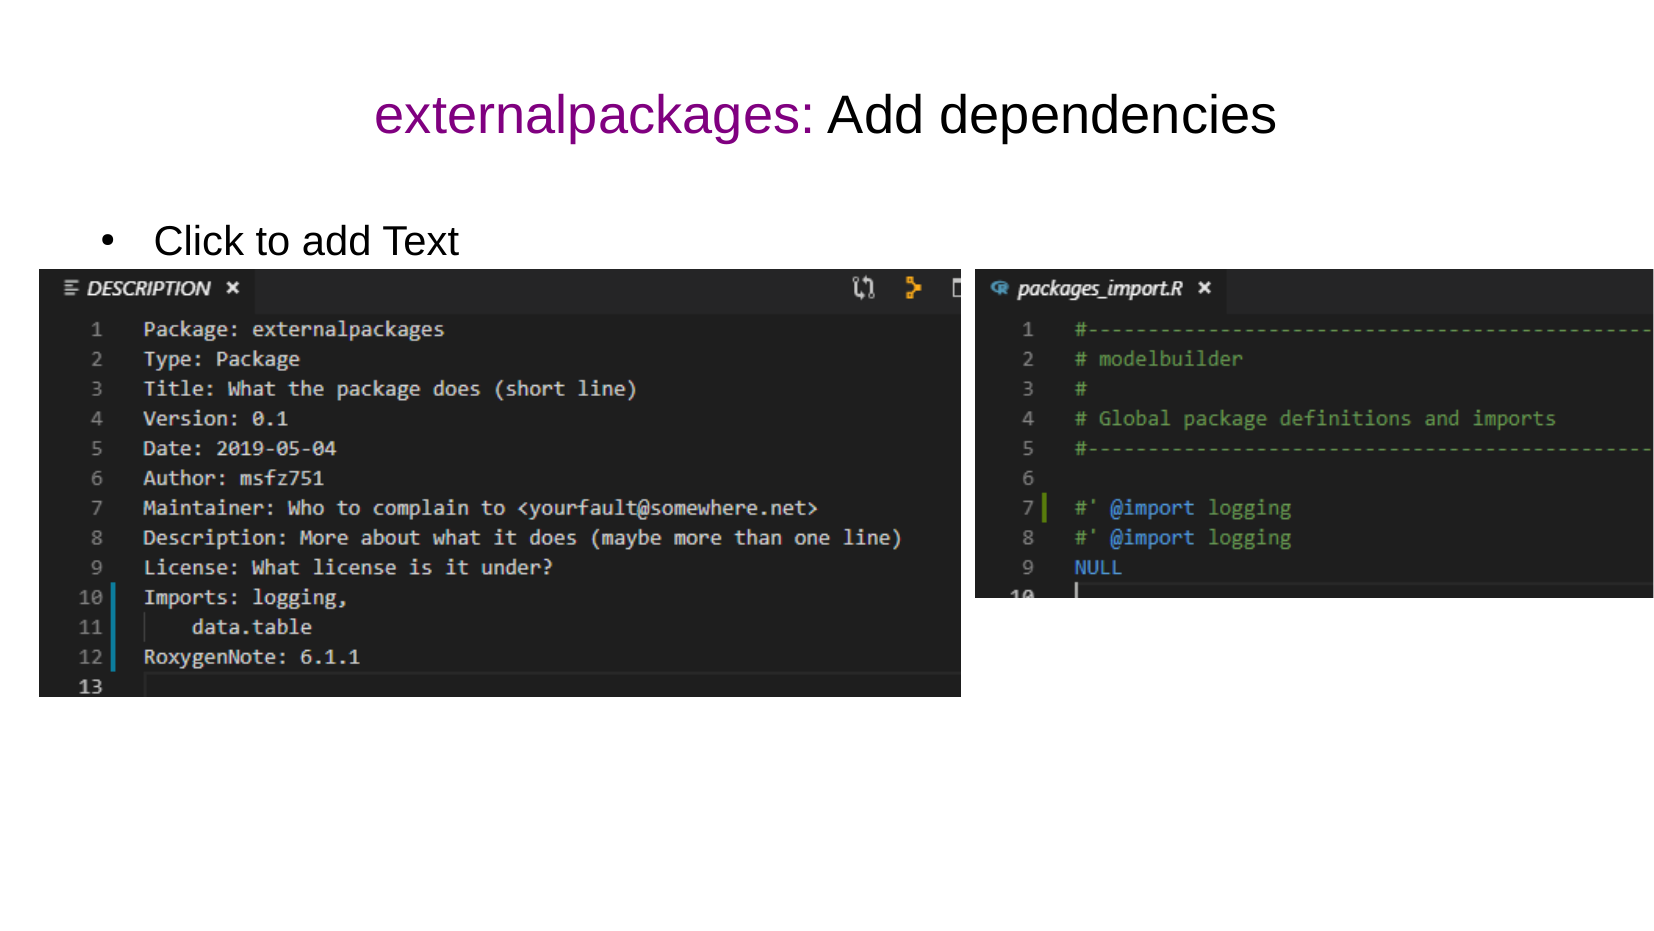

# externalpackages: Add dependencies
Click to add Text